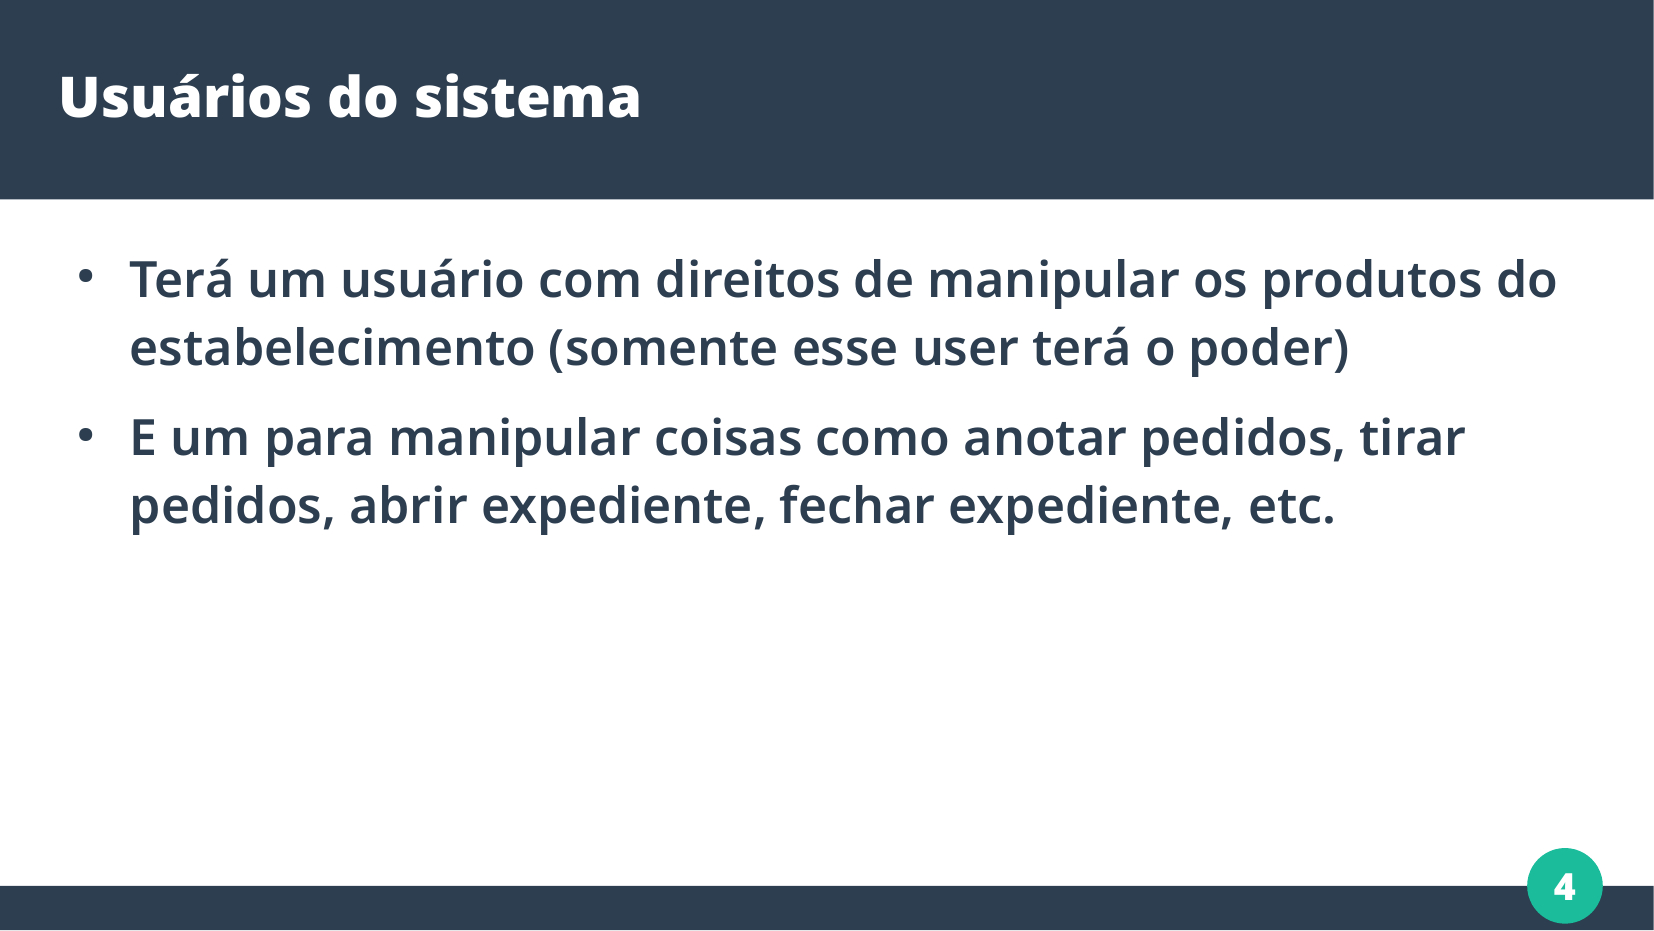

# Usuários do sistema
Terá um usuário com direitos de manipular os produtos do estabelecimento (somente esse user terá o poder)
E um para manipular coisas como anotar pedidos, tirar pedidos, abrir expediente, fechar expediente, etc.